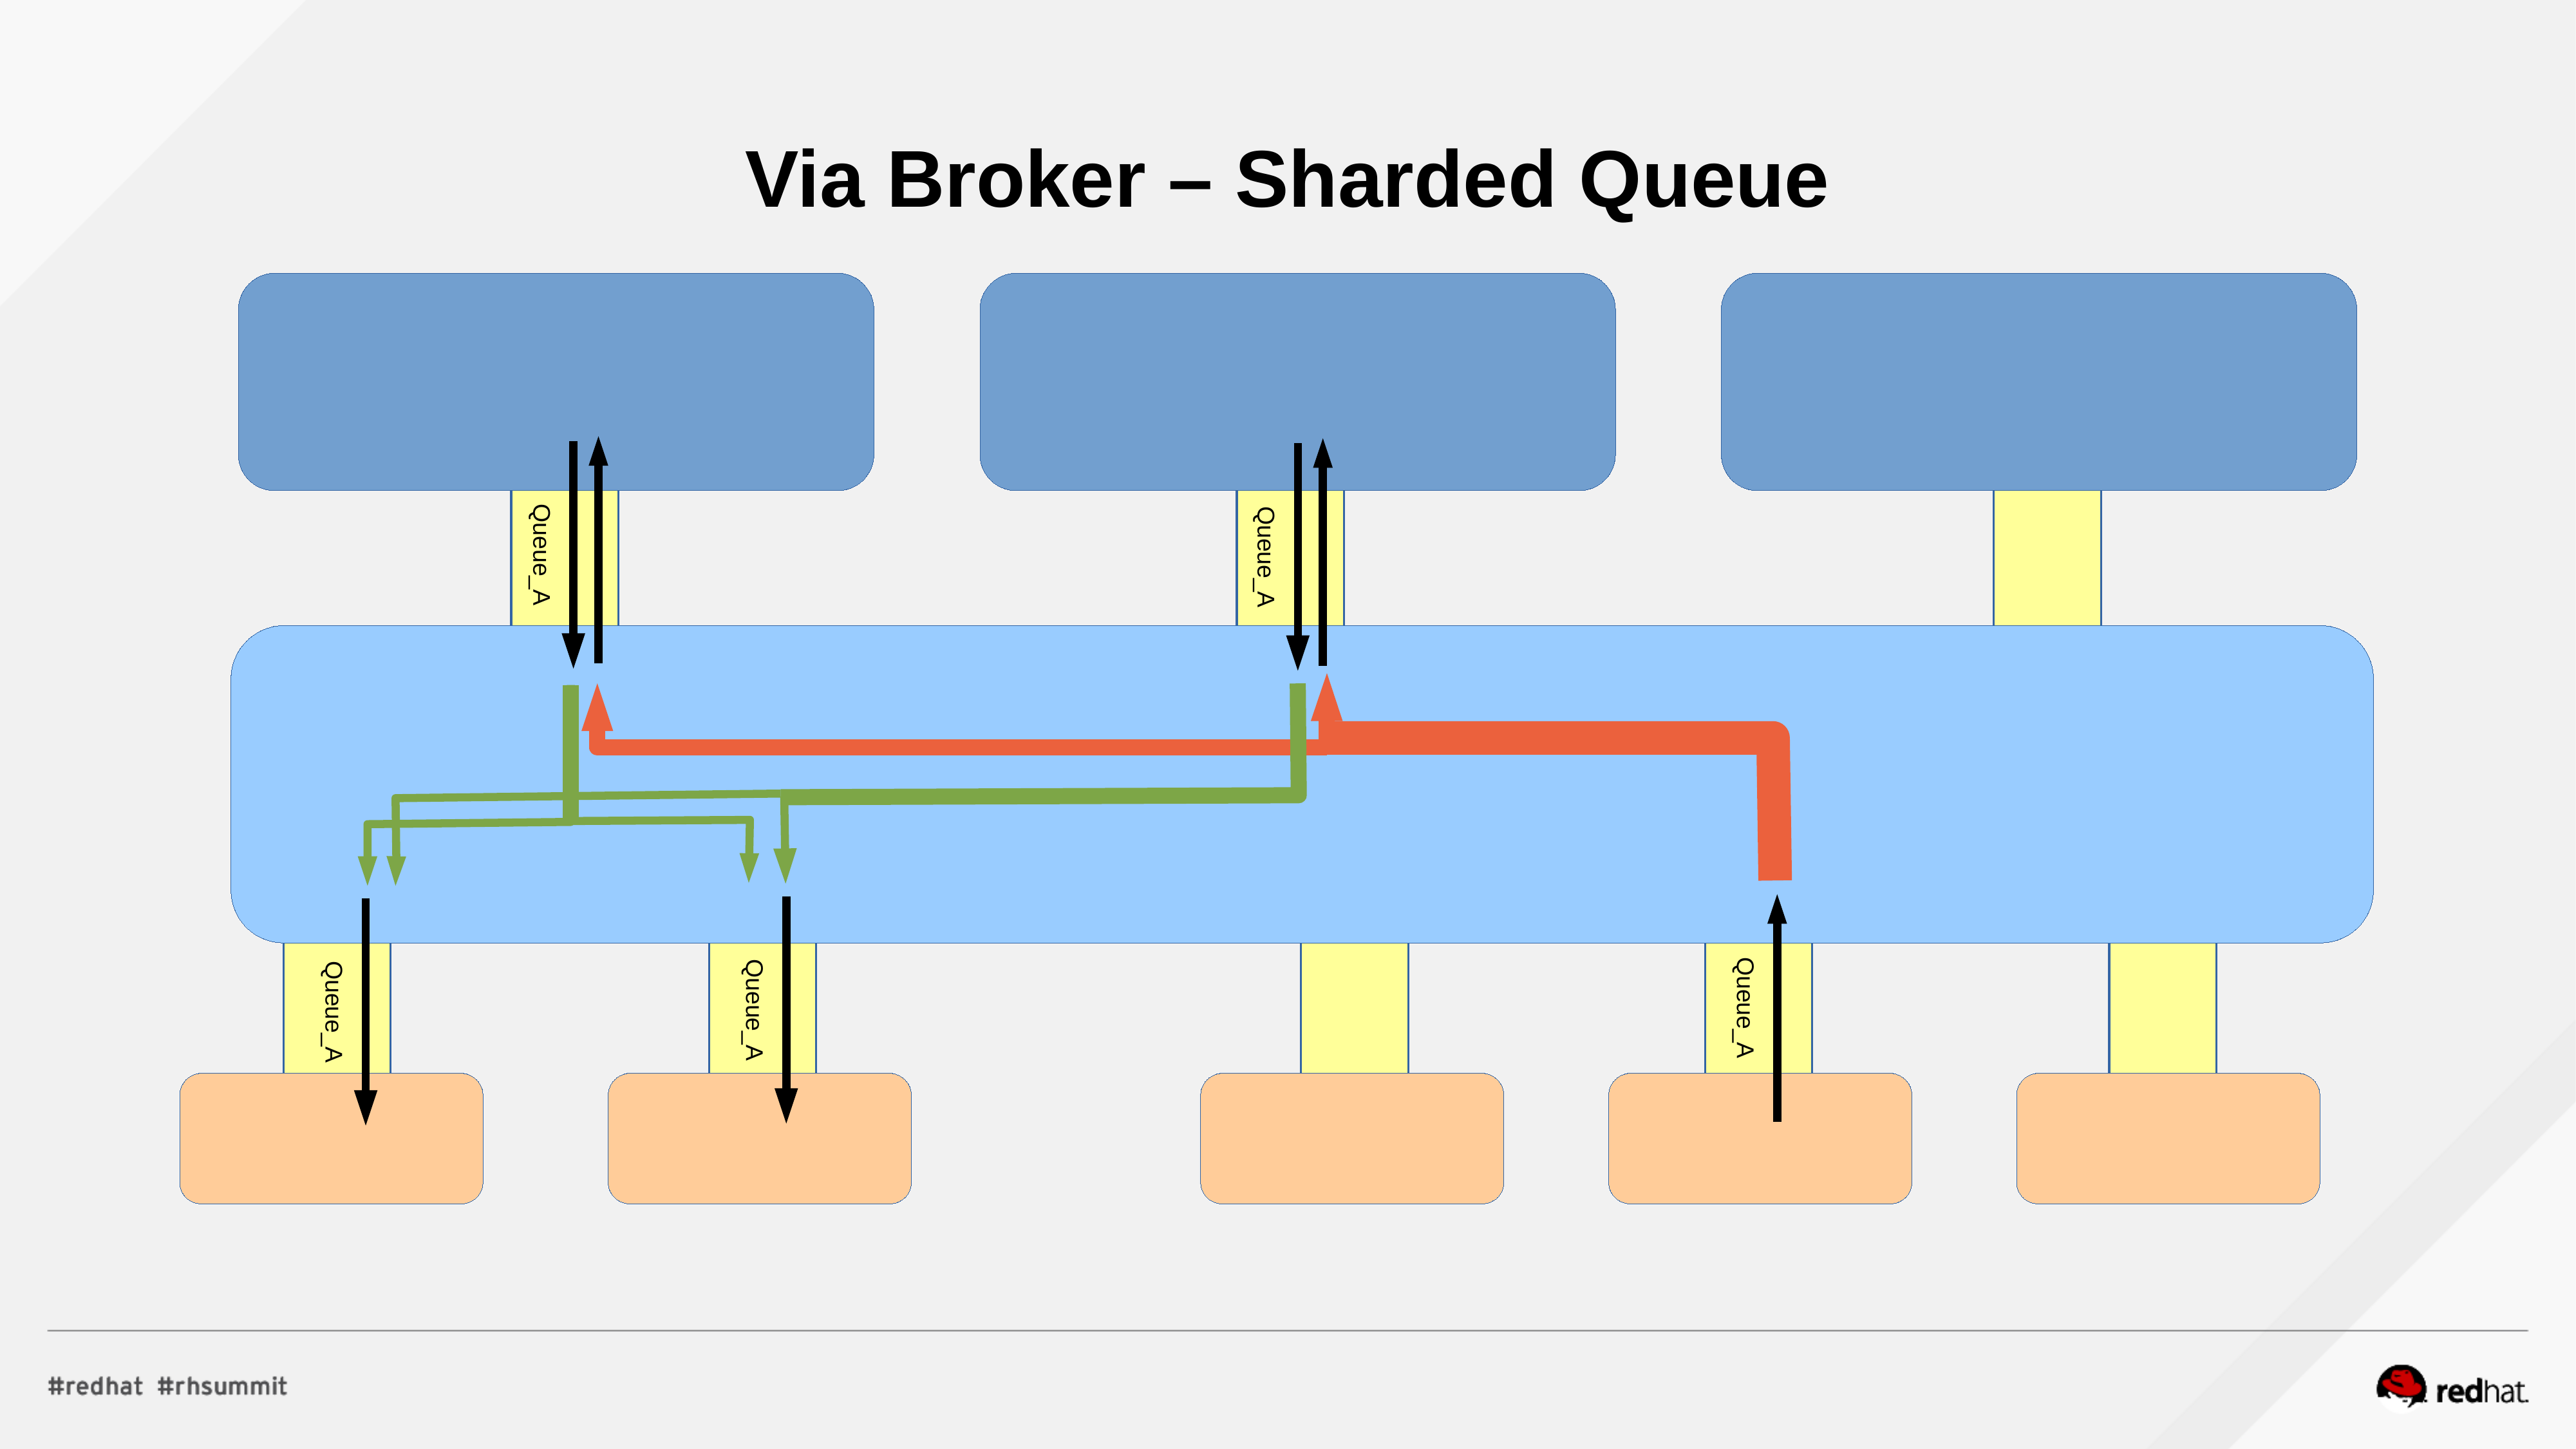

# Via Broker – Sharded Queue
Queue_A
Queue_A
Queue_A
Queue_A
Queue_A
Client